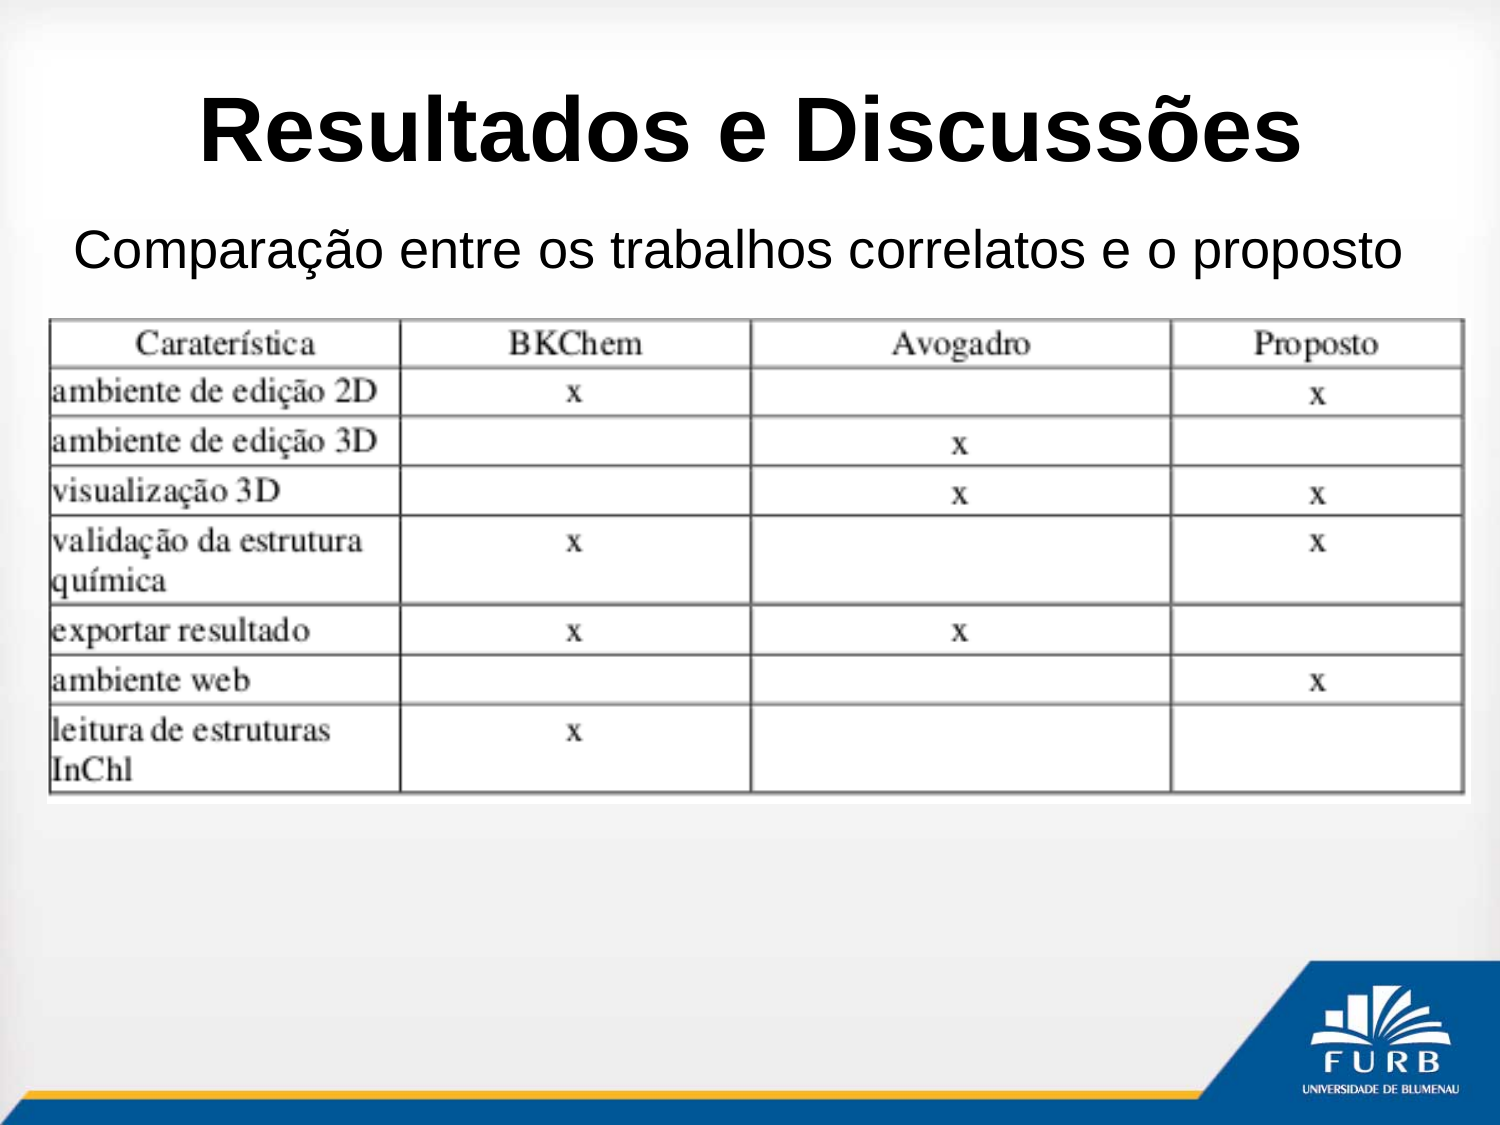

Resultados e Discussões
Comparação entre os trabalhos correlatos e o proposto